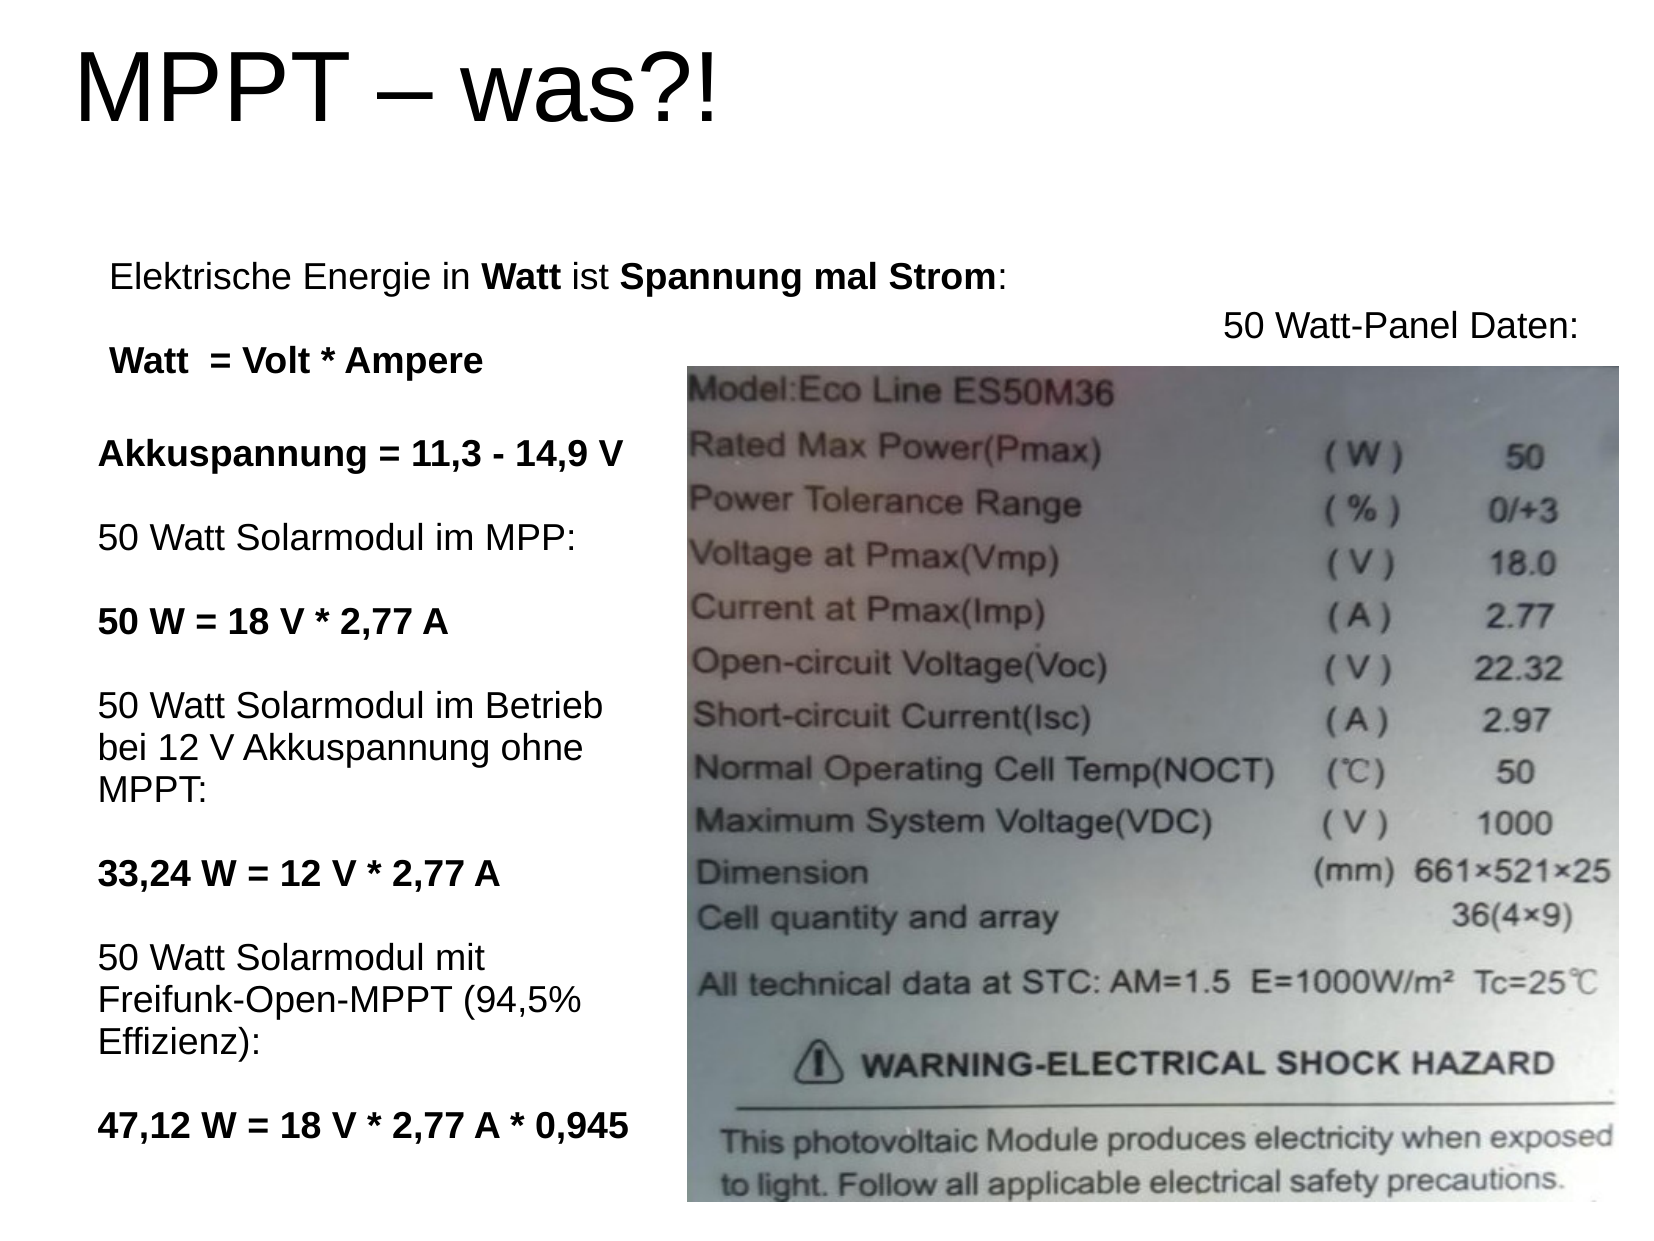

MPPT – was?!
Elektrische Energie in Watt ist Spannung mal Strom:
Watt = Volt * Ampere
50 Watt-Panel Daten:
Akkuspannung = 11,3 - 14,9 V
50 Watt Solarmodul im MPP:
50 W = 18 V * 2,77 A
50 Watt Solarmodul im Betrieb bei 12 V Akkuspannung ohne MPPT:
33,24 W = 12 V * 2,77 A
50 Watt Solarmodul mit Freifunk-Open-MPPT (94,5% Effizienz):
47,12 W = 18 V * 2,77 A * 0,945